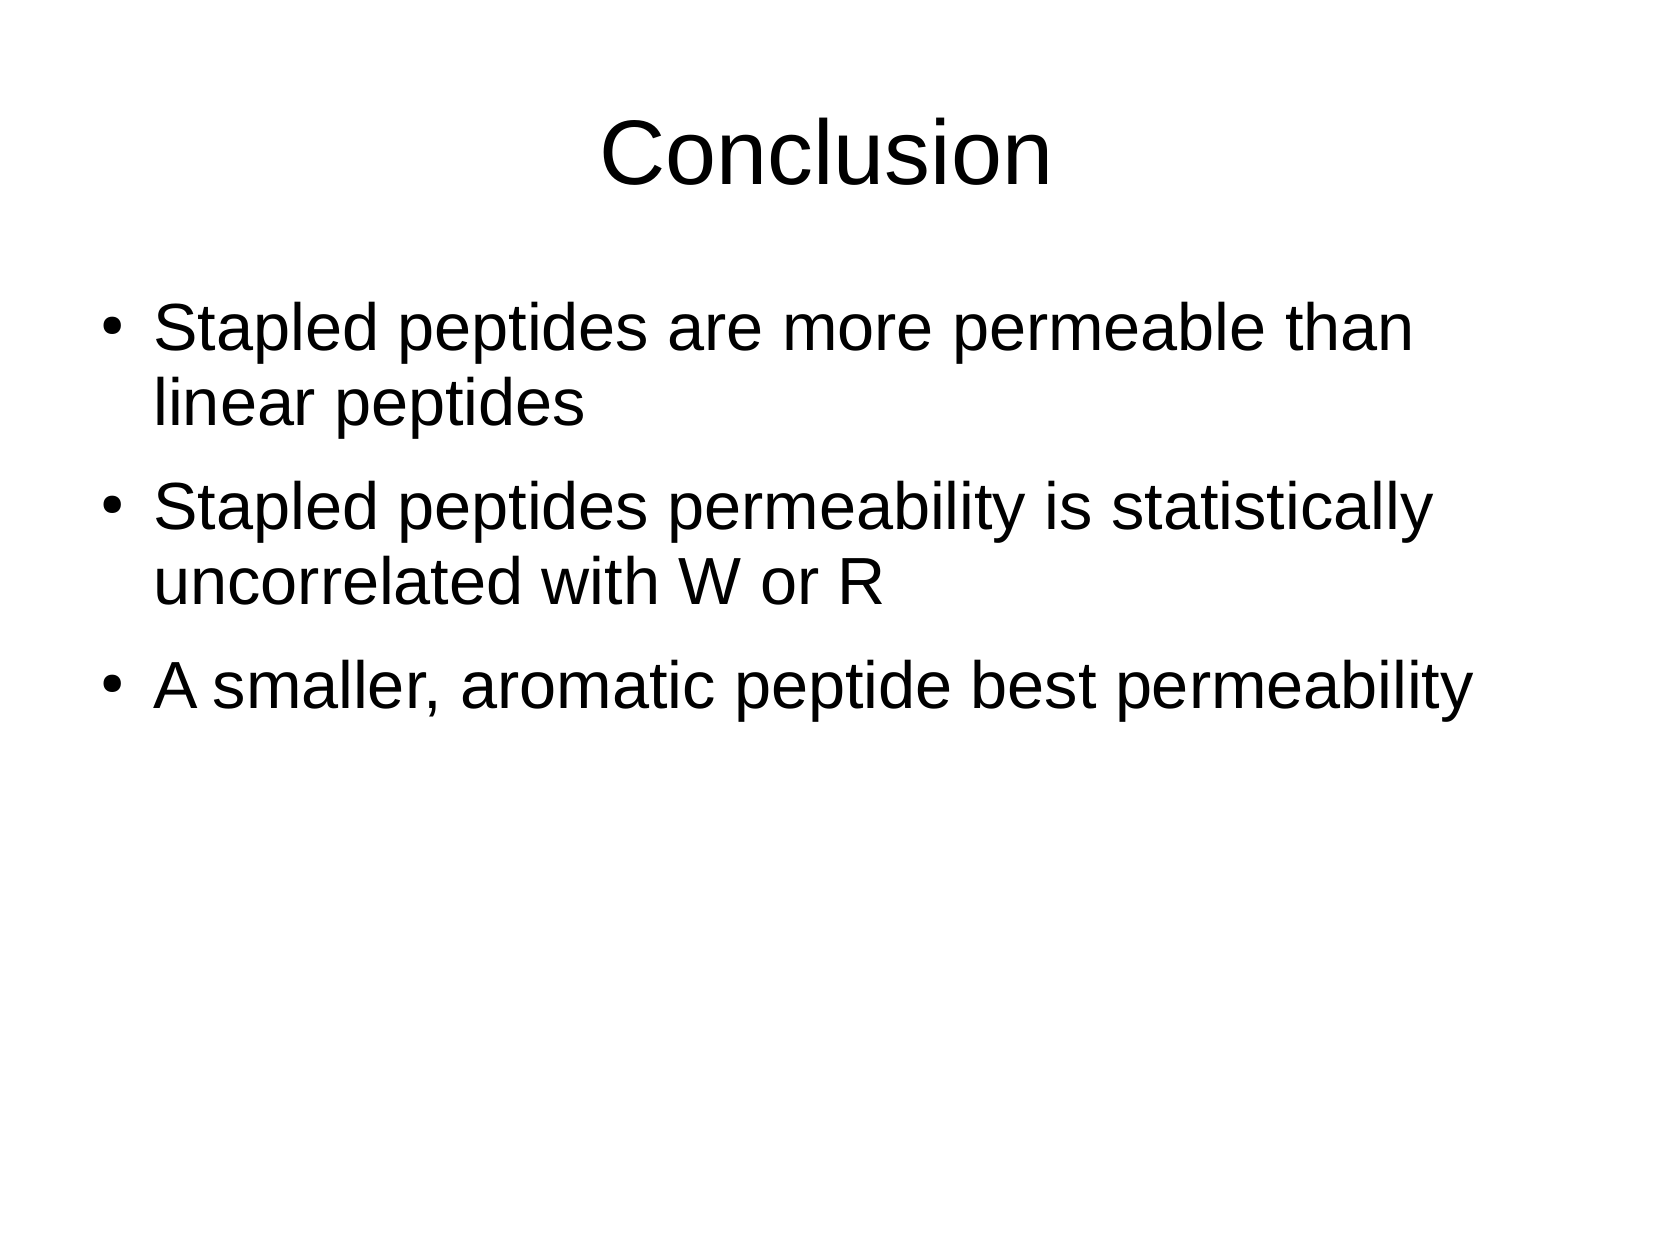

# Conclusion
Stapled peptides are more permeable than linear peptides
Stapled peptides permeability is statistically uncorrelated with W or R
A smaller, aromatic peptide best permeability